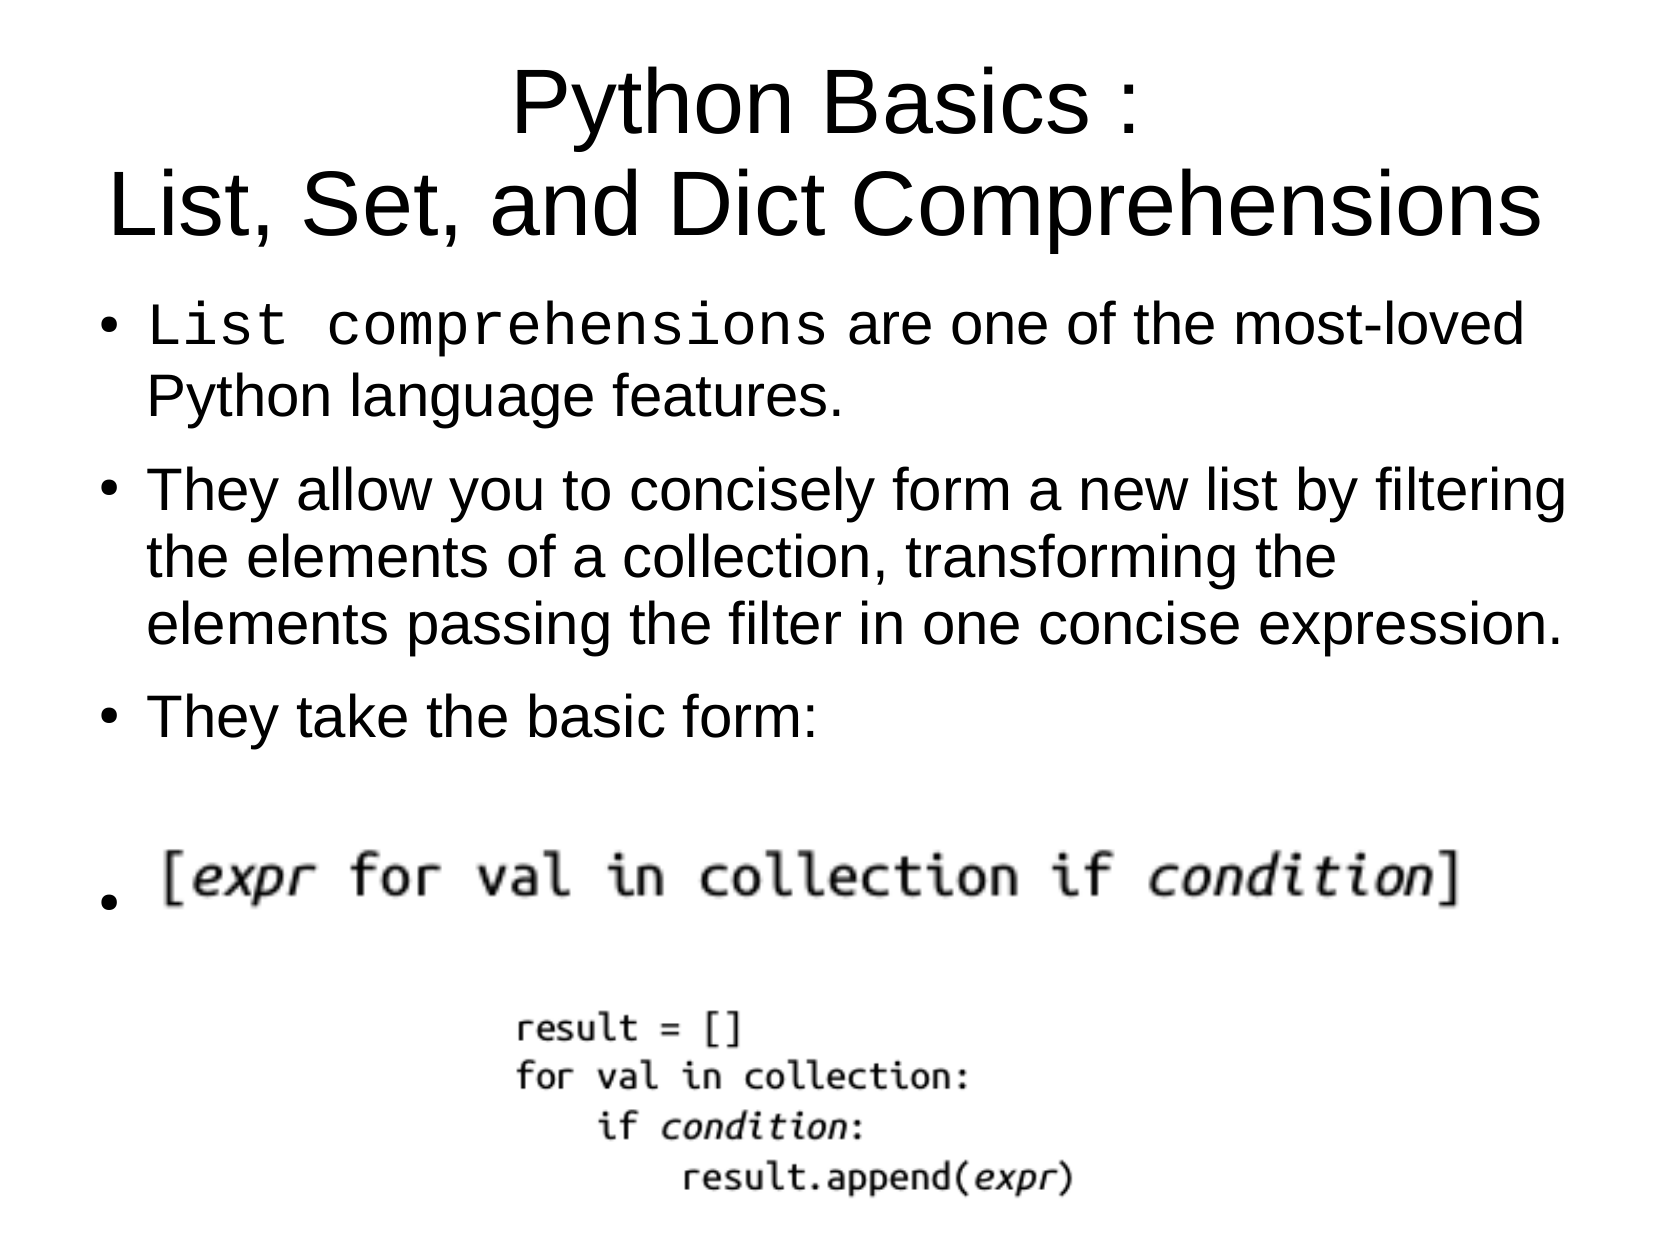

# Python Basics : List, Set, and Dict Comprehensions
List comprehensions are one of the most-loved Python language features.
They allow you to concisely form a new list by filtering the elements of a collection, transforming the elements passing the filter in one concise expression.
They take the basic form:
This is equivalent to the following for loop